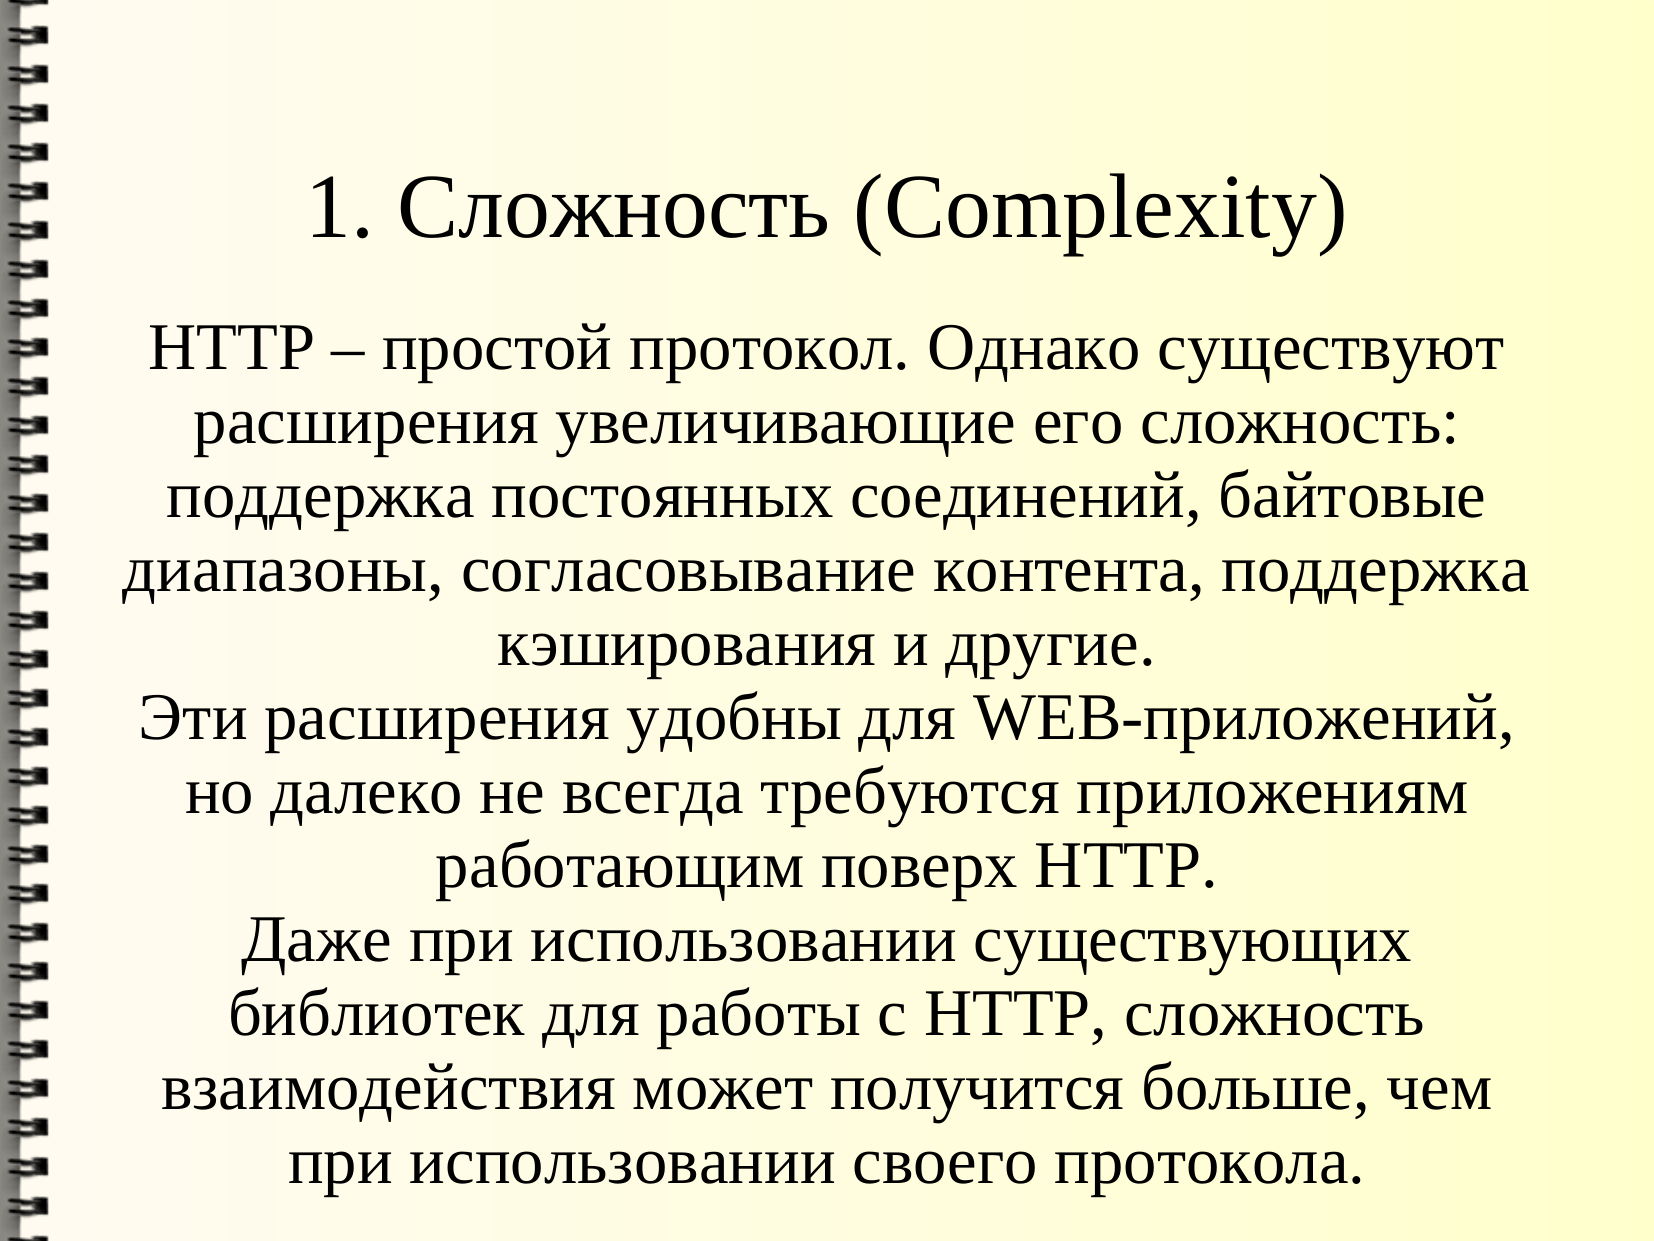

# 1. Сложность (Complexity)
HTTP – простой протокол. Однако существуют расширения увеличивающие его сложность: поддержка постоянных соединений, байтовые диапазоны, согласовывание контента, поддержка кэширования и другие.
Эти расширения удобны для WEB-приложений, но далеко не всегда требуются приложениям работающим поверх HTTP.
Даже при использовании существующих библиотек для работы с HTTP, сложность взаимодействия может получится больше, чем при использовании своего протокола.